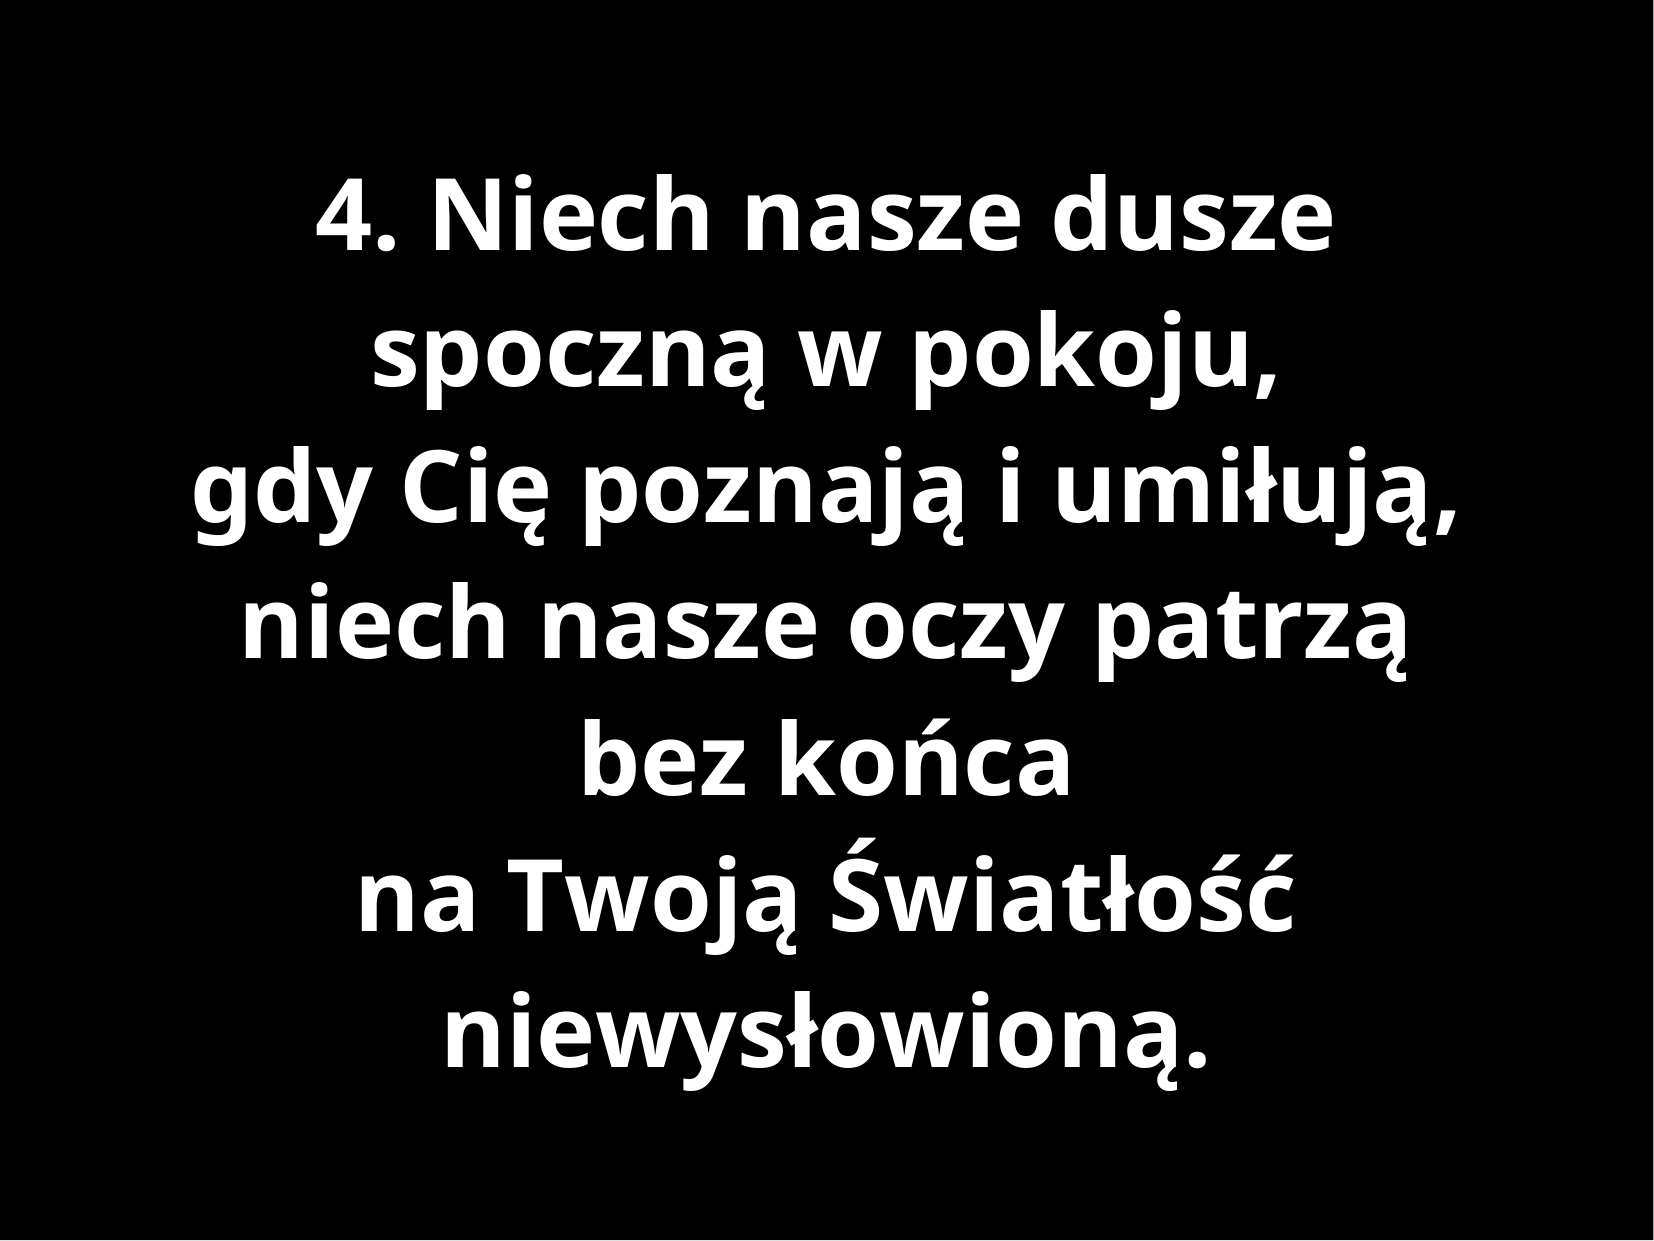

# 4. Niech nasze dusze spoczną w pokoju, gdy Cię poznają i umiłują, niech nasze oczy patrzą bez końca na Twoją Światłość niewysłowioną.